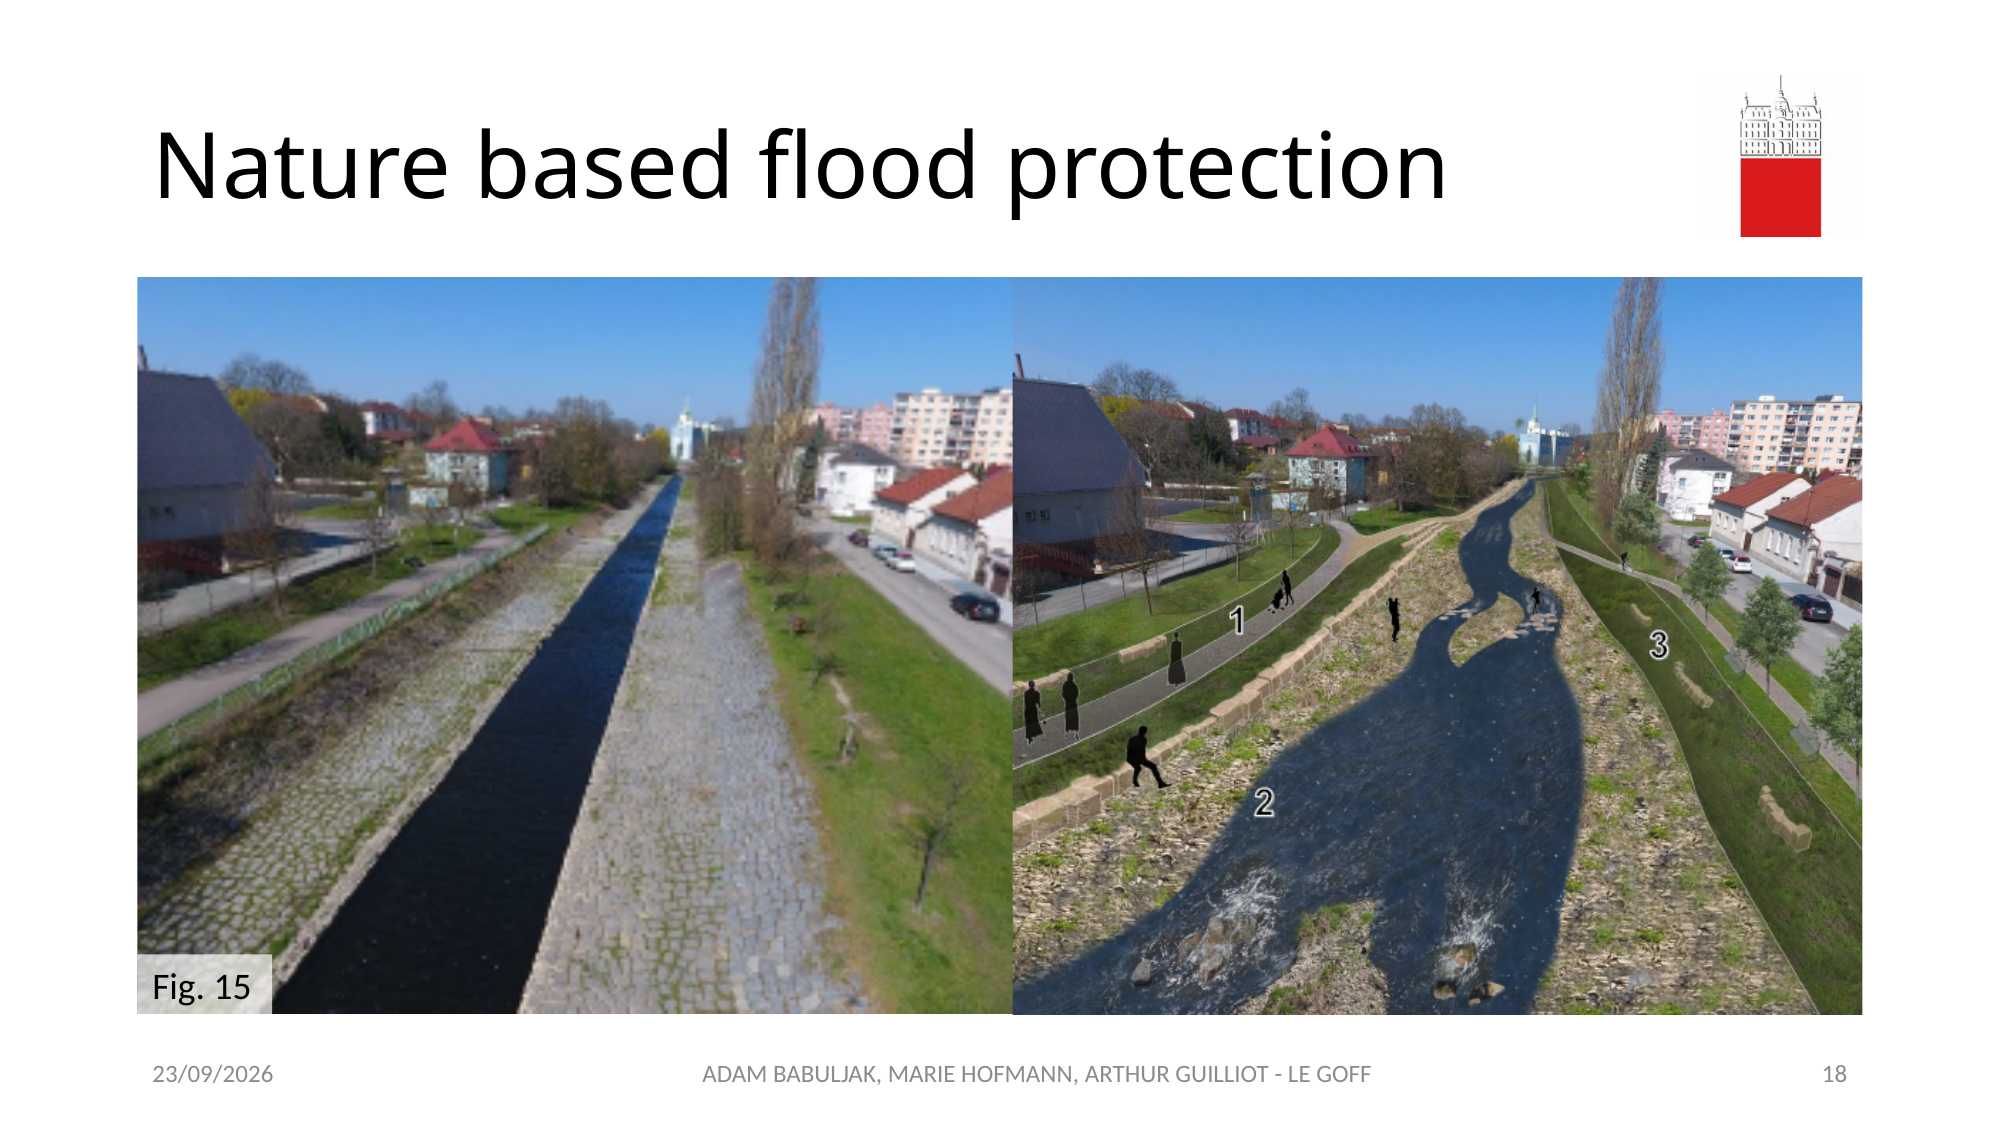

# Nature based flood protection
Fig. 15
ADAM BABULJAK, MARIE HOFMANN, ARTHUR GUILLIOT - LE GOFF